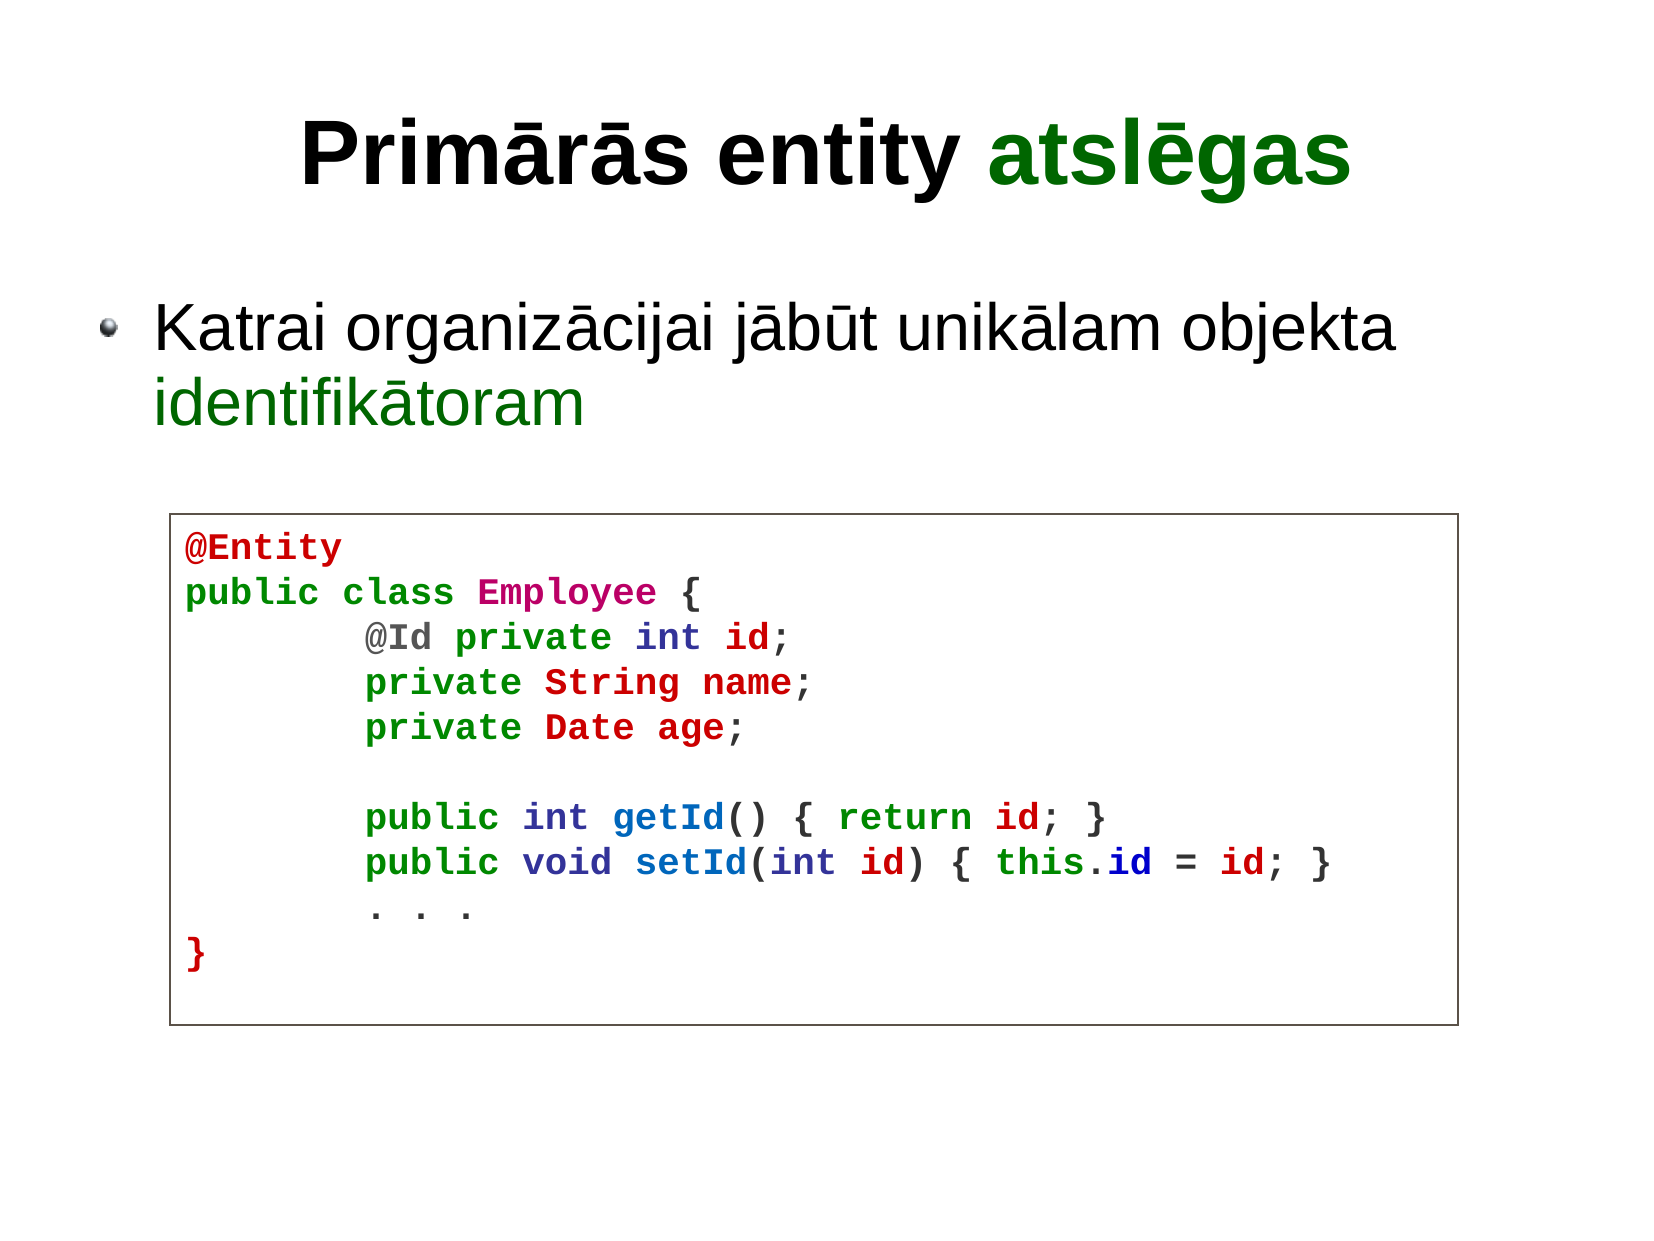

# Primārās entity atslēgas
Katrai organizācijai jābūt unikālam objekta identifikātoram
@Entity
public class Employee {
 @Id private int id;
 private String name;
 private Date age;
 public int getId() { return id; }
 public void setId(int id) { this.id = id; }
 . . .
}